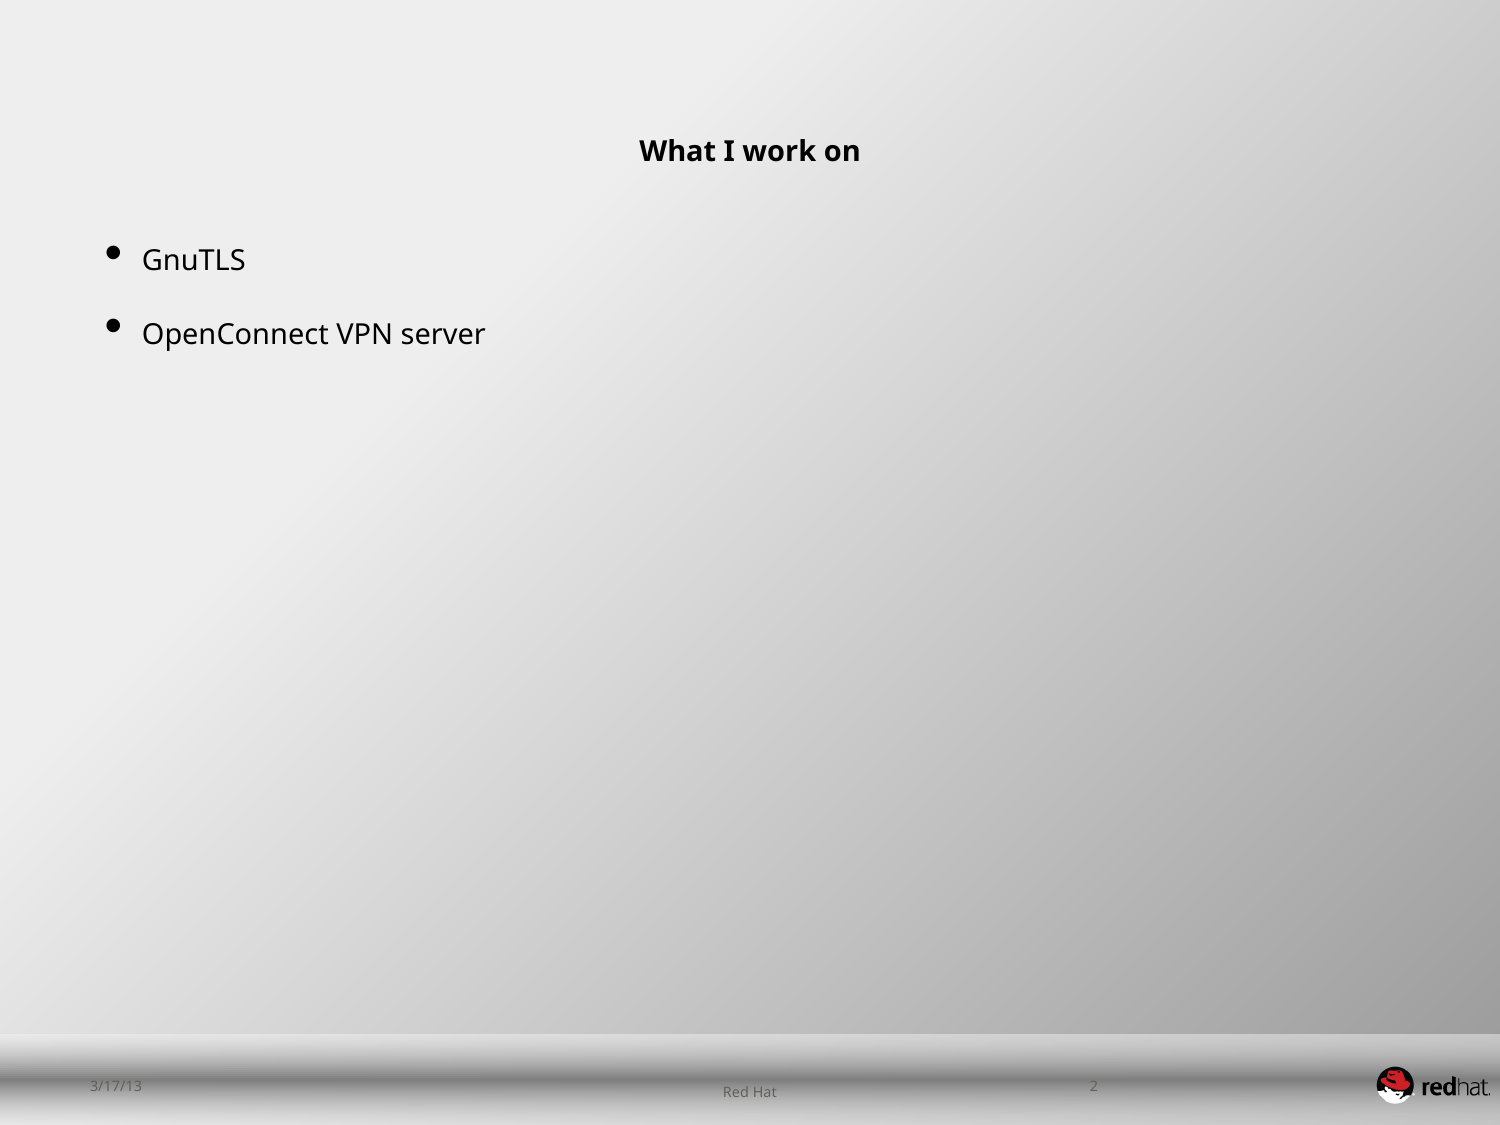

# What I work on
GnuTLS
OpenConnect VPN server
3/17/13
Red Hat